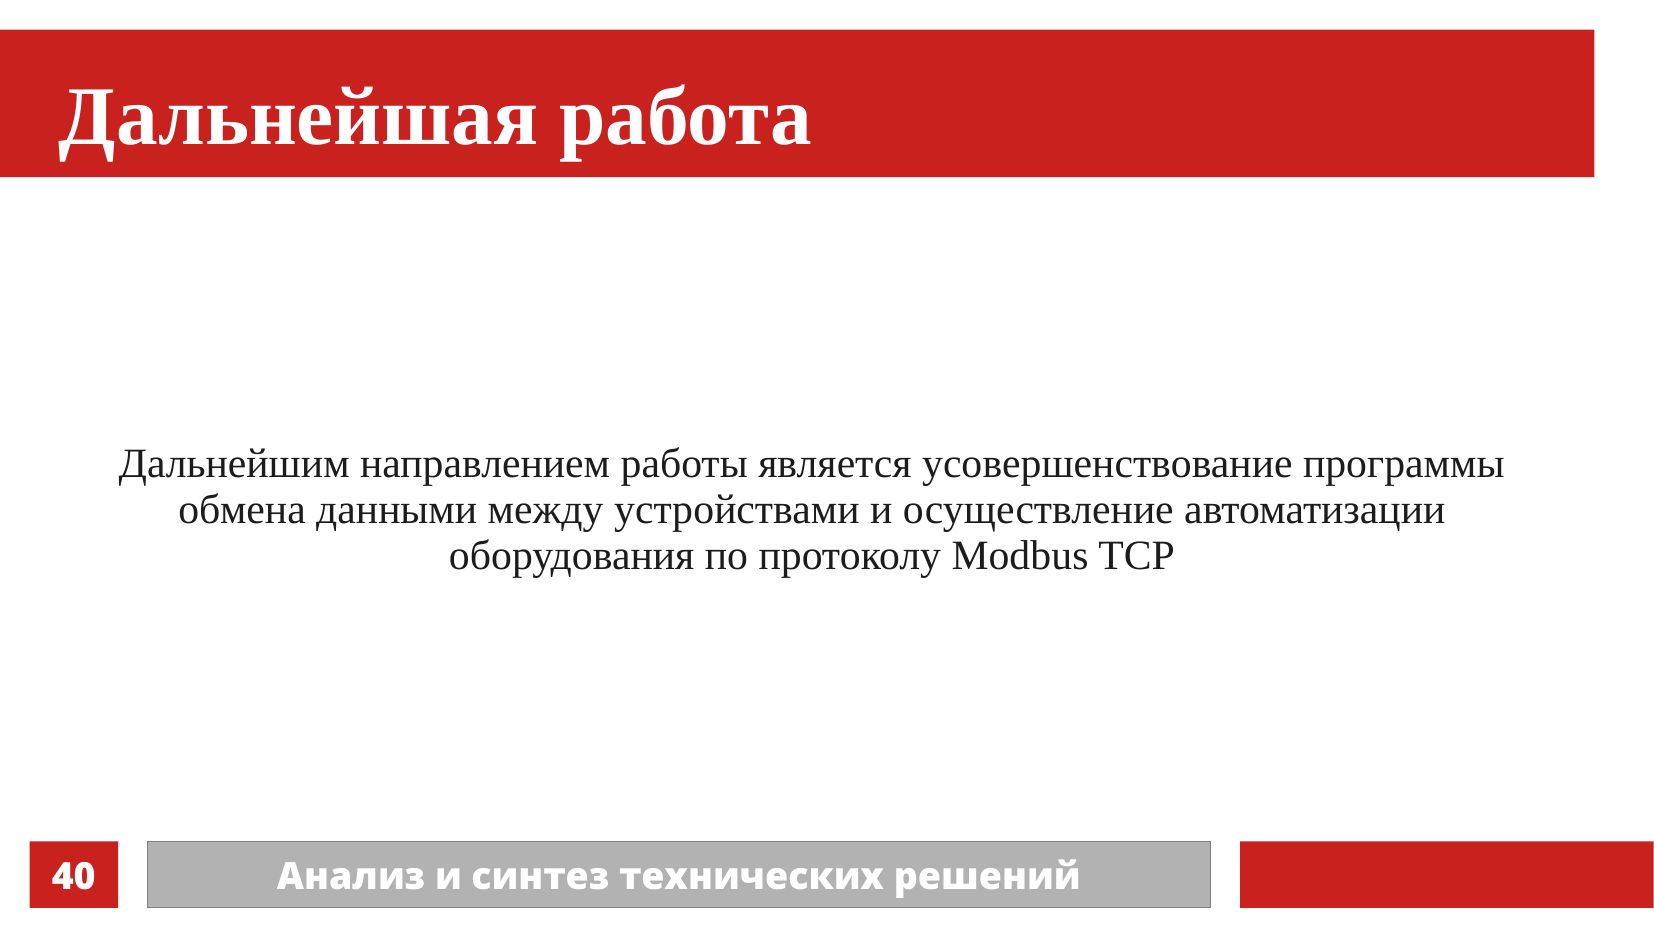

# Дальнейшая работа
Дальнейшим направлением работы является усовершенствование программы обмена данными между устройствами и осуществление автоматизации оборудования по протоколу Modbus TCP
40
Анализ и синтез технических решений